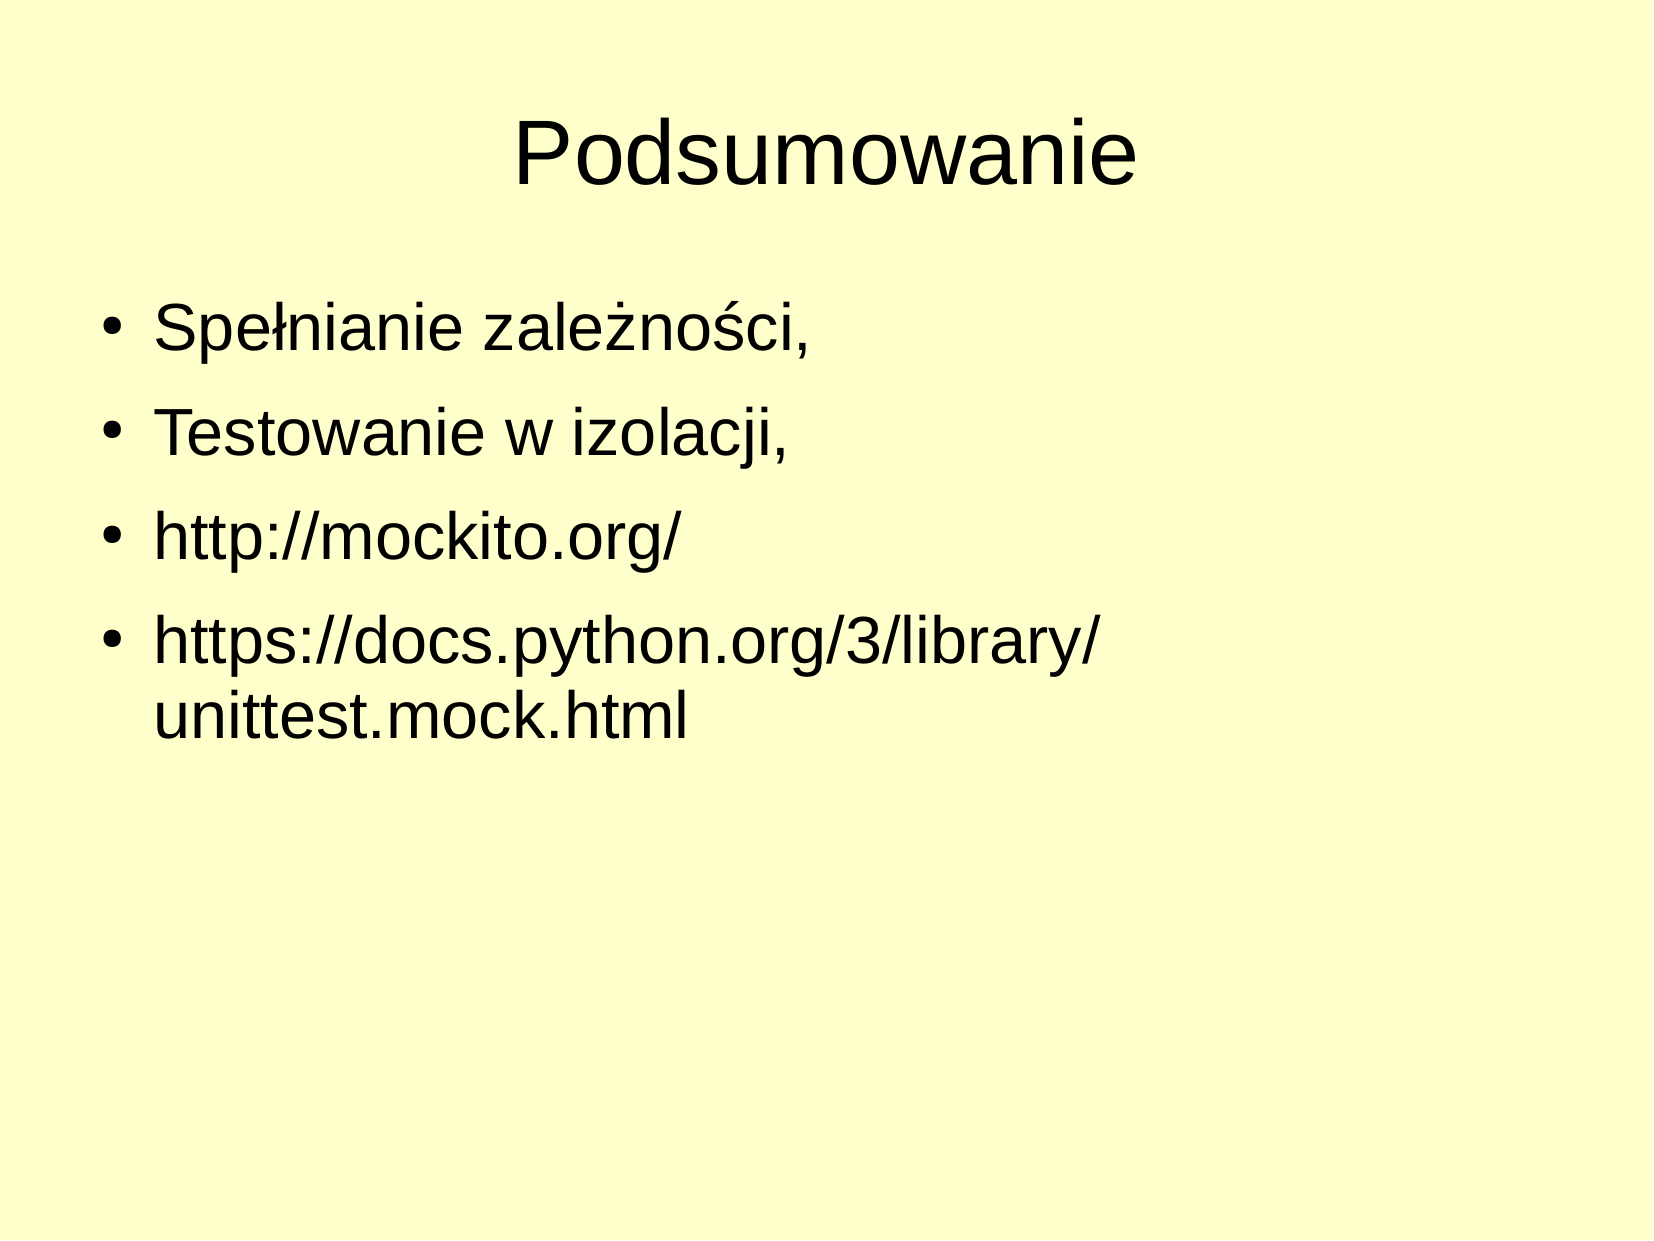

# Podsumowanie
Spełnianie zależności,
Testowanie w izolacji,
http://mockito.org/
https://docs.python.org/3/library/unittest.mock.html